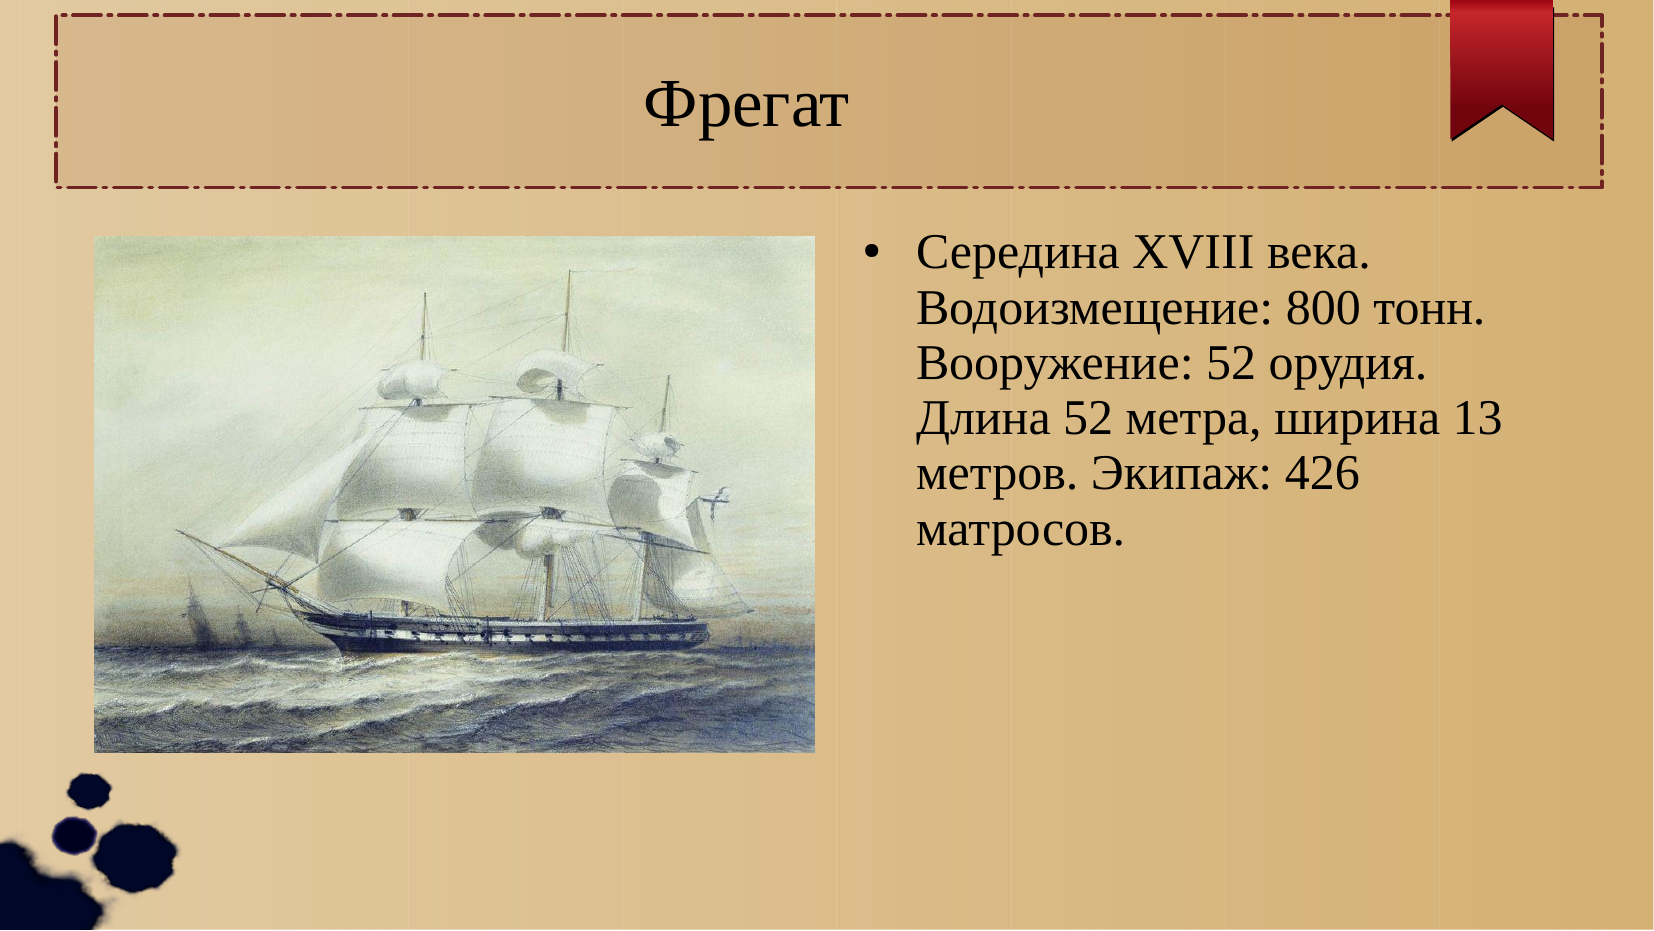

# Фрегат
Середина XVIII века. Водоизмещение: 800 тонн. Вооружение: 52 орудия. Длина 52 метра, ширина 13 метров. Экипаж: 426 матросов.